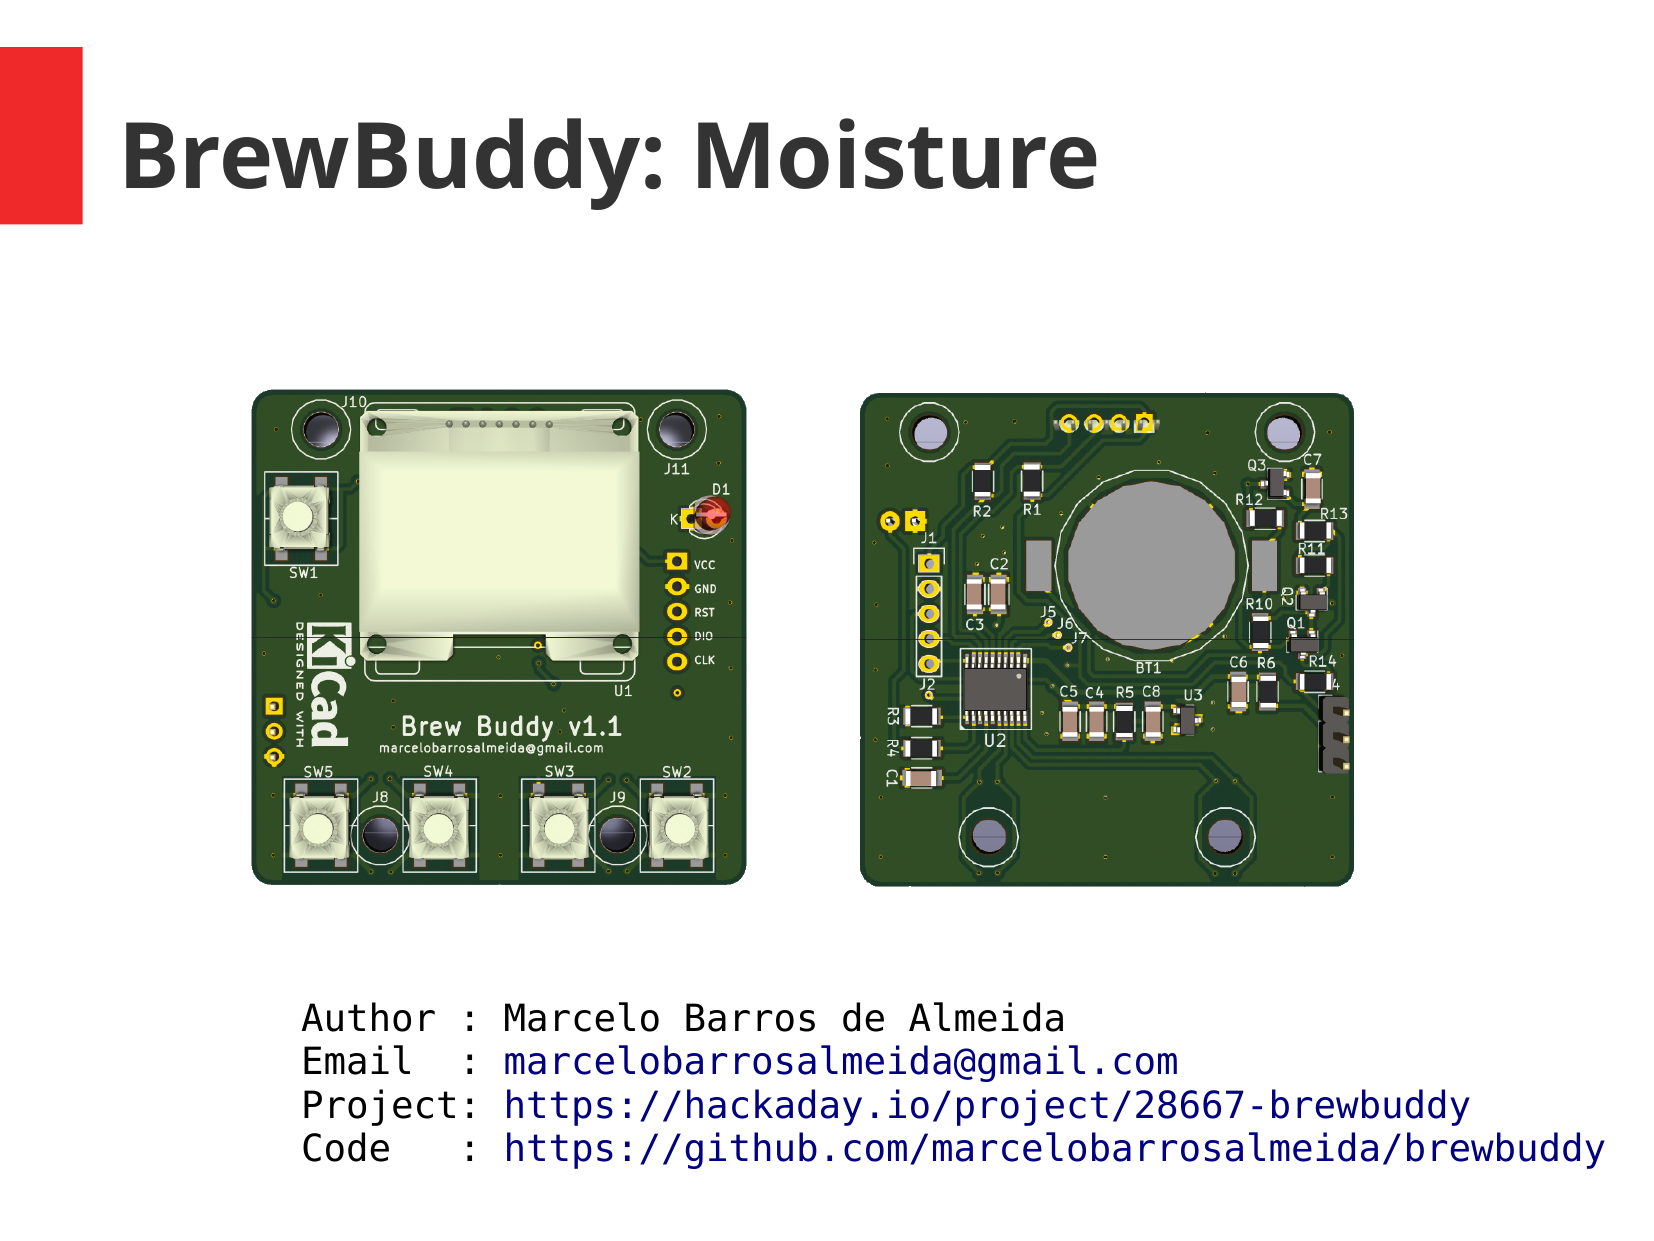

# BrewBuddy: Moisture
Author : Marcelo Barros de Almeida
Email : marcelobarrosalmeida@gmail.com
Project: https://hackaday.io/project/28667-brewbuddy
Code : https://github.com/marcelobarrosalmeida/brewbuddy